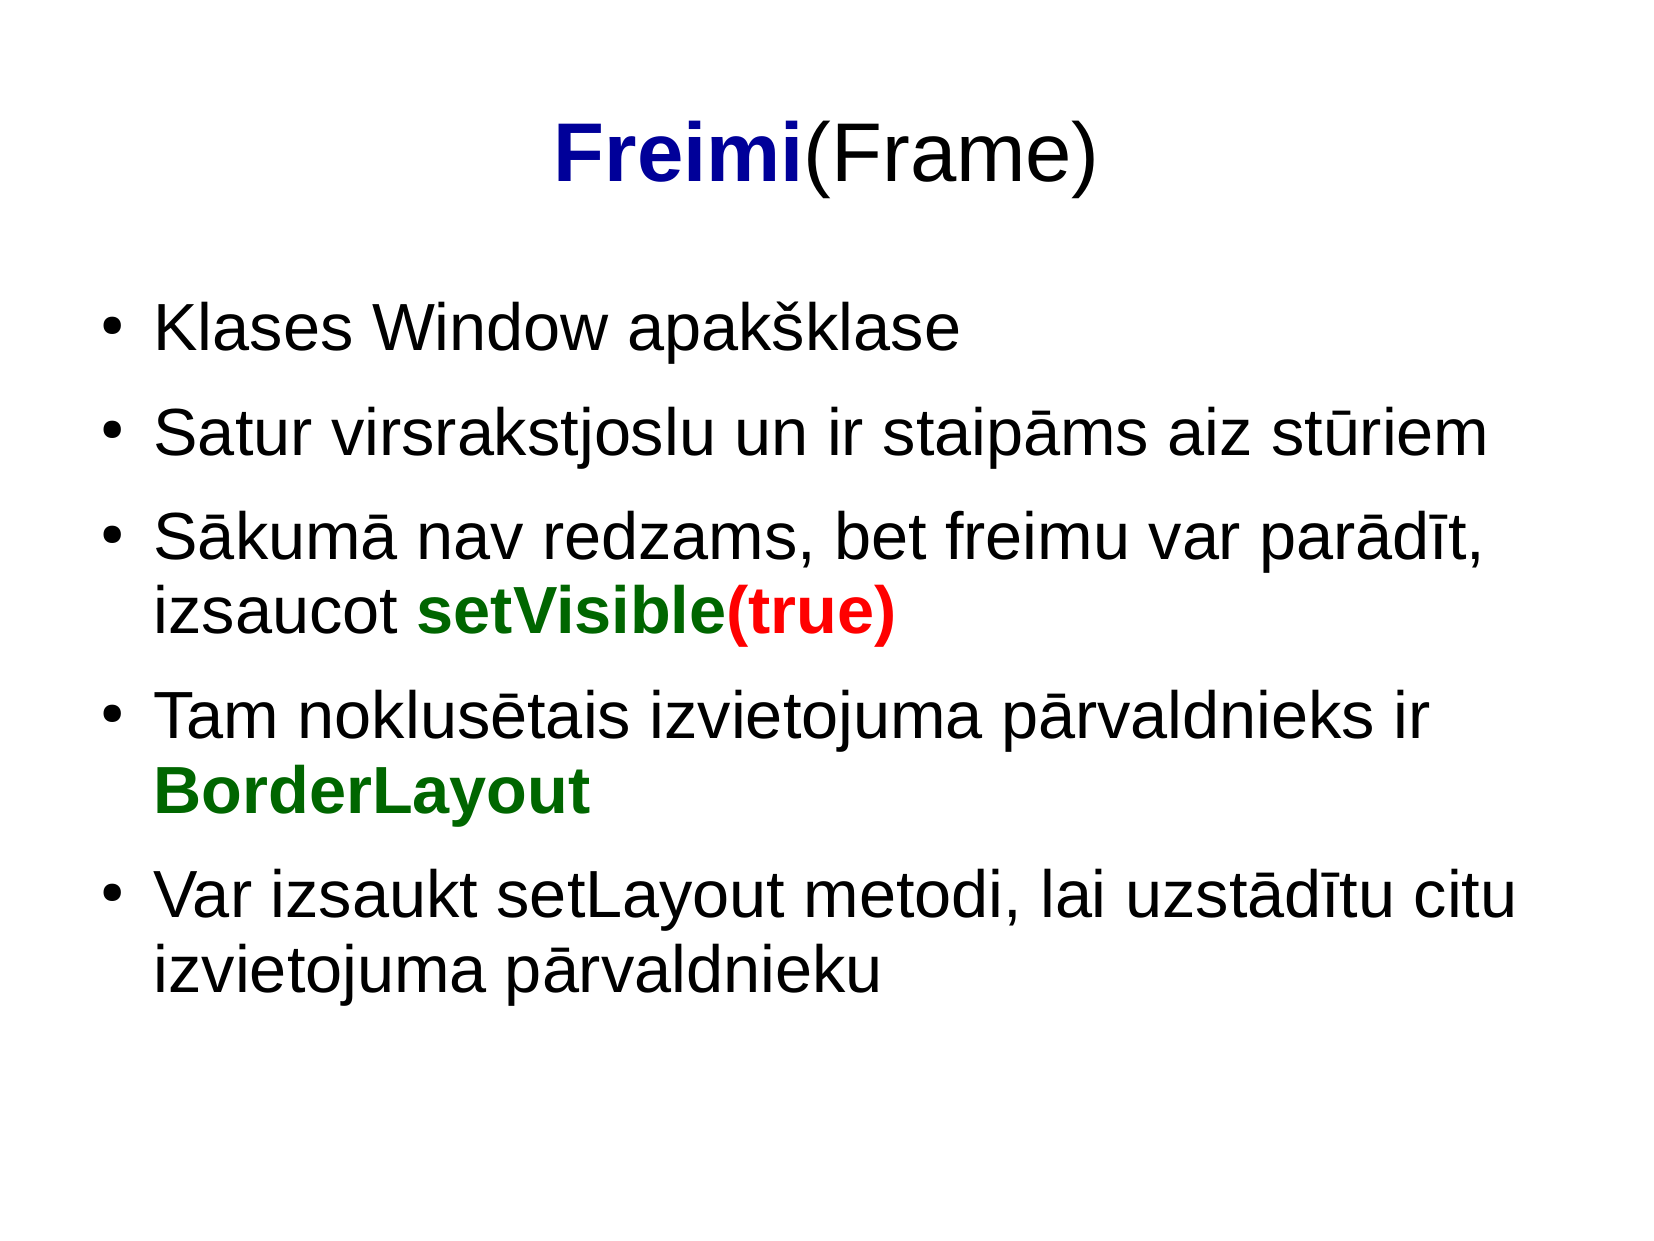

# Freimi(Frame)
Klases Window apakšklase
Satur virsrakstjoslu un ir staipāms aiz stūriem
Sākumā nav redzams, bet freimu var parādīt, izsaucot setVisible(true)
Tam noklusētais izvietojuma pārvaldnieks ir BorderLayout
Var izsaukt setLayout metodi, lai uzstādītu citu izvietojuma pārvaldnieku